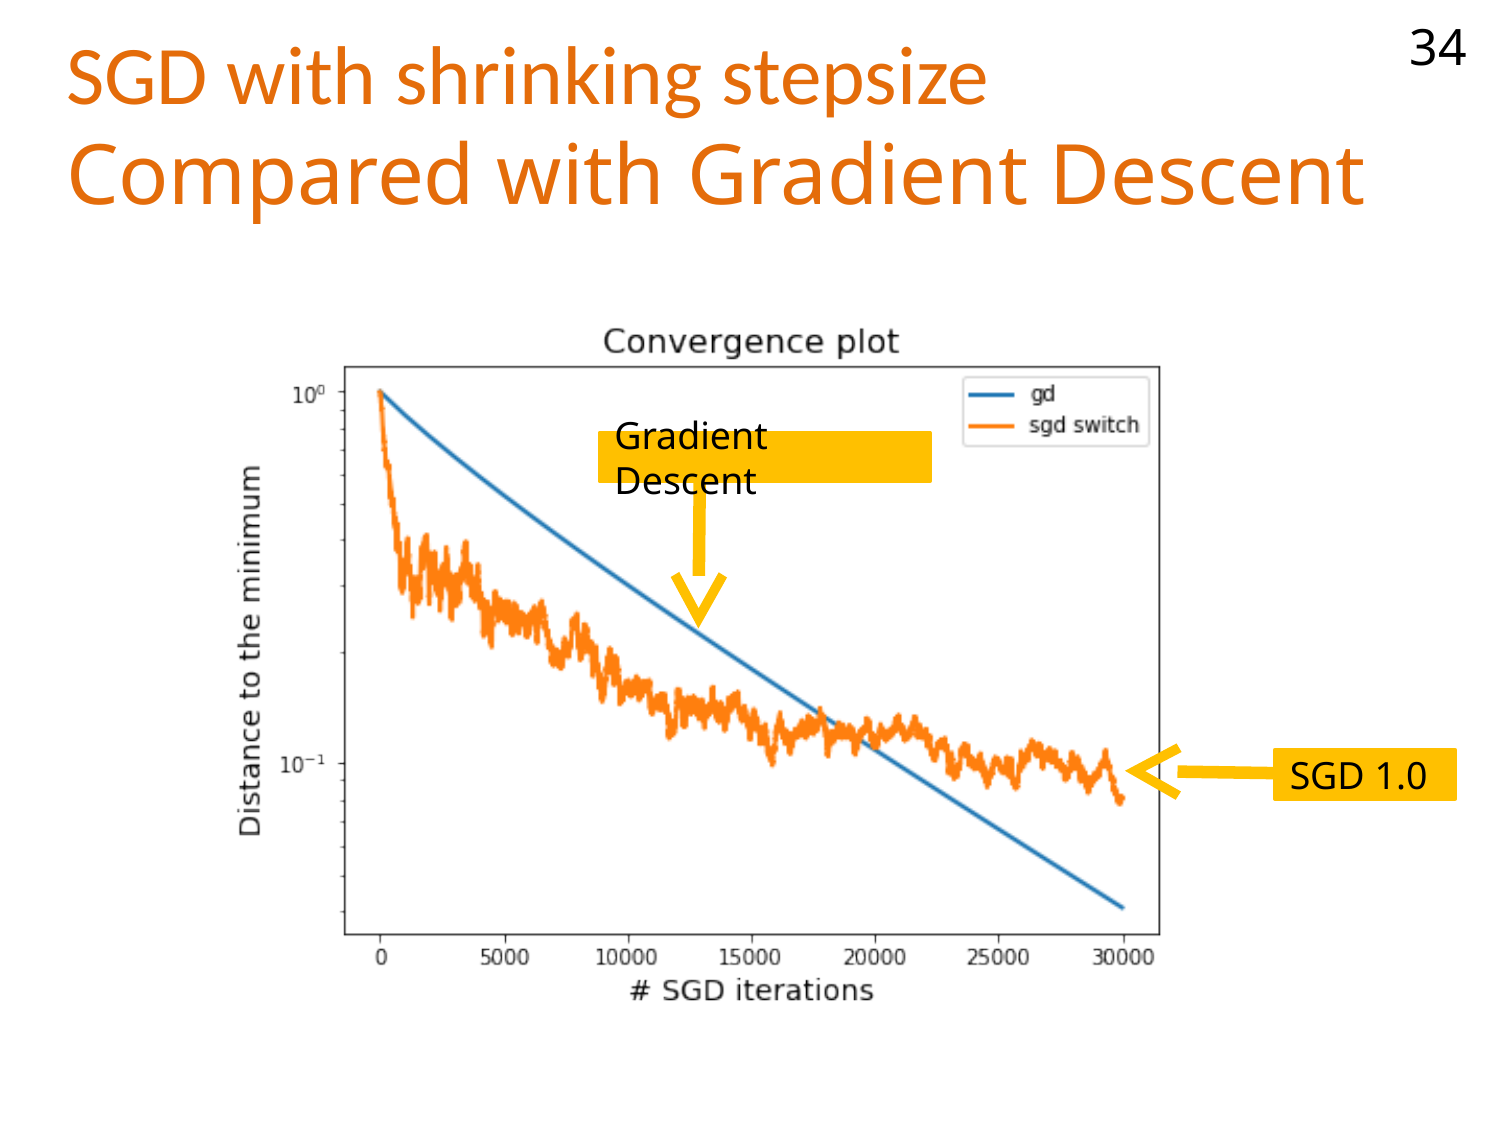

SGD with shrinking stepsize
Compared with Gradient Descent
Gradient Descent
SGD 1.0